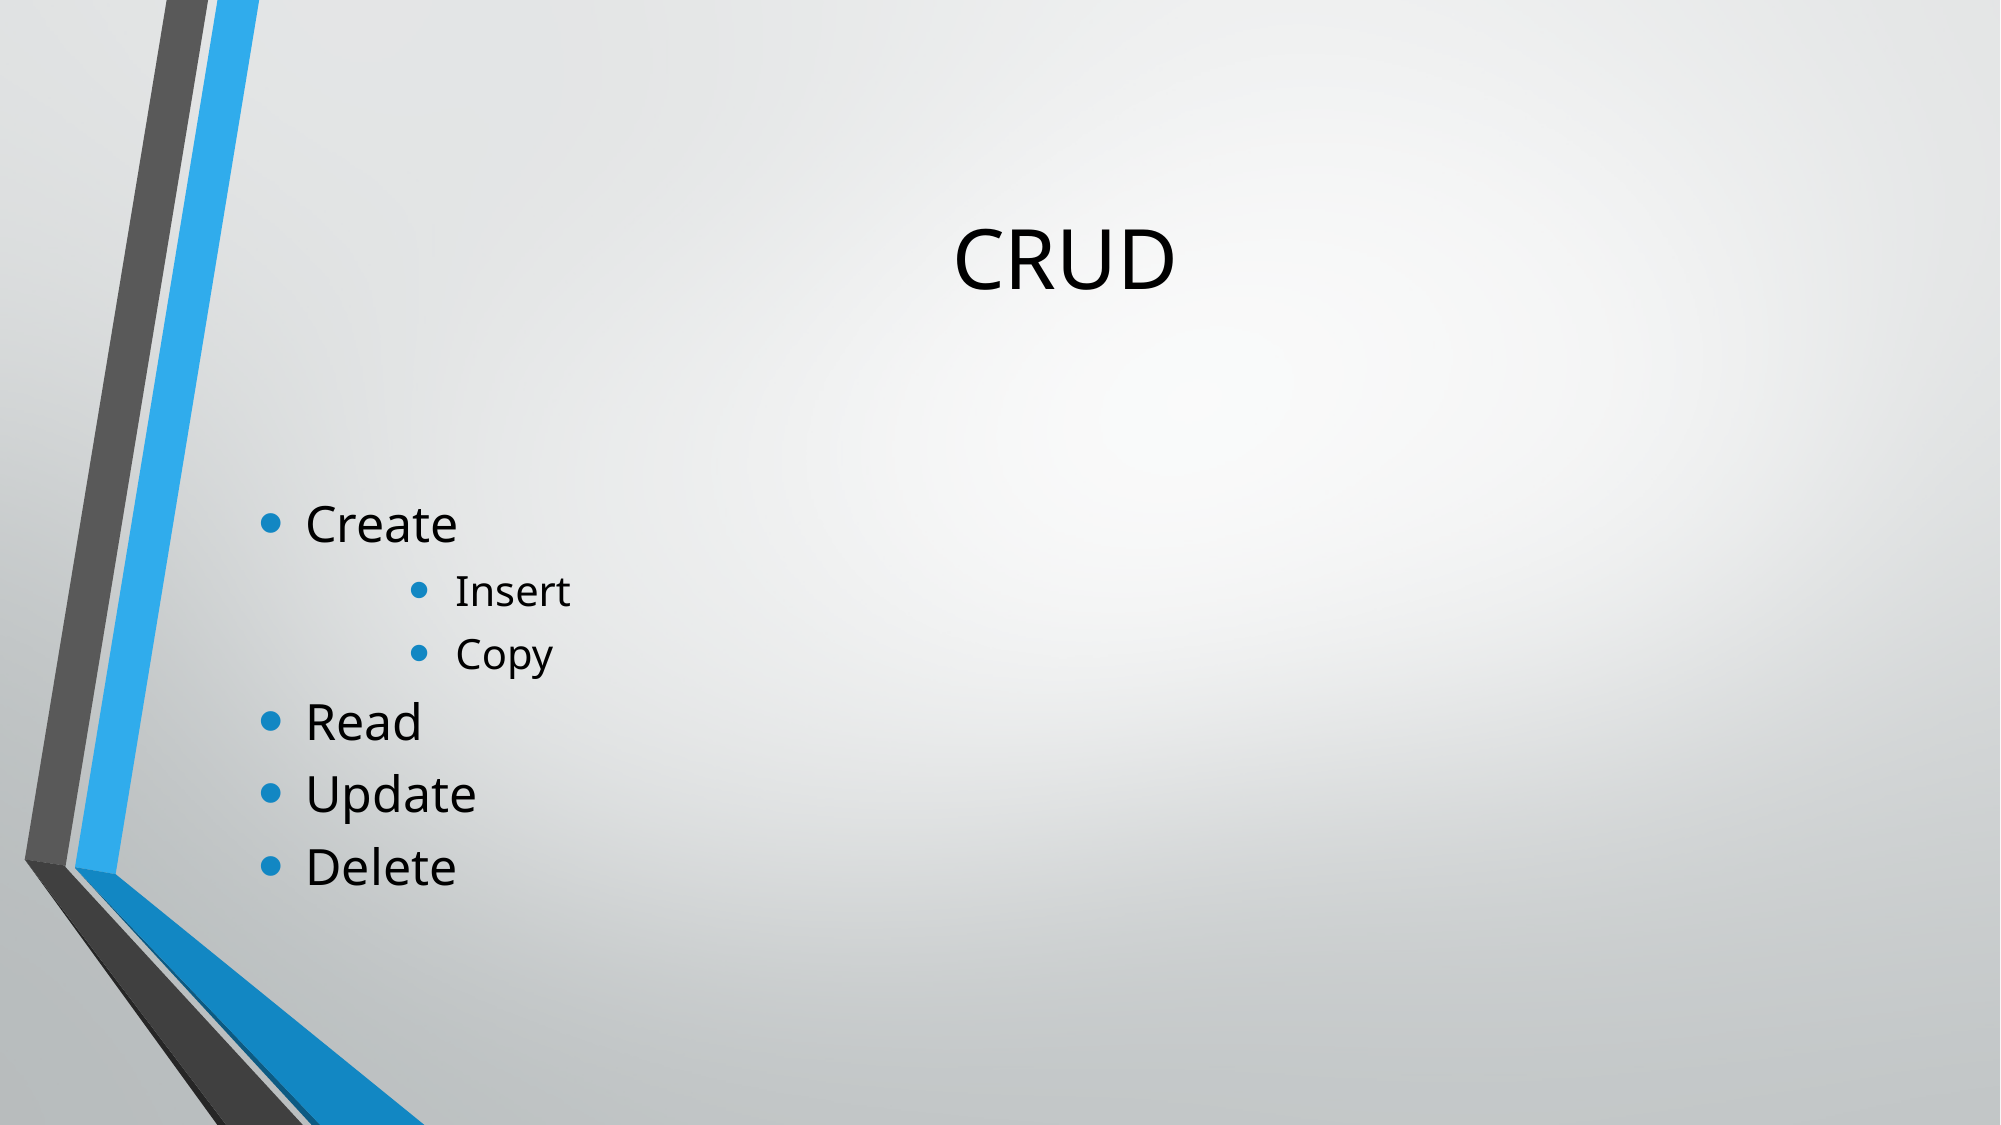

# CRUD
Create
Insert
Copy
Read
Update
Delete